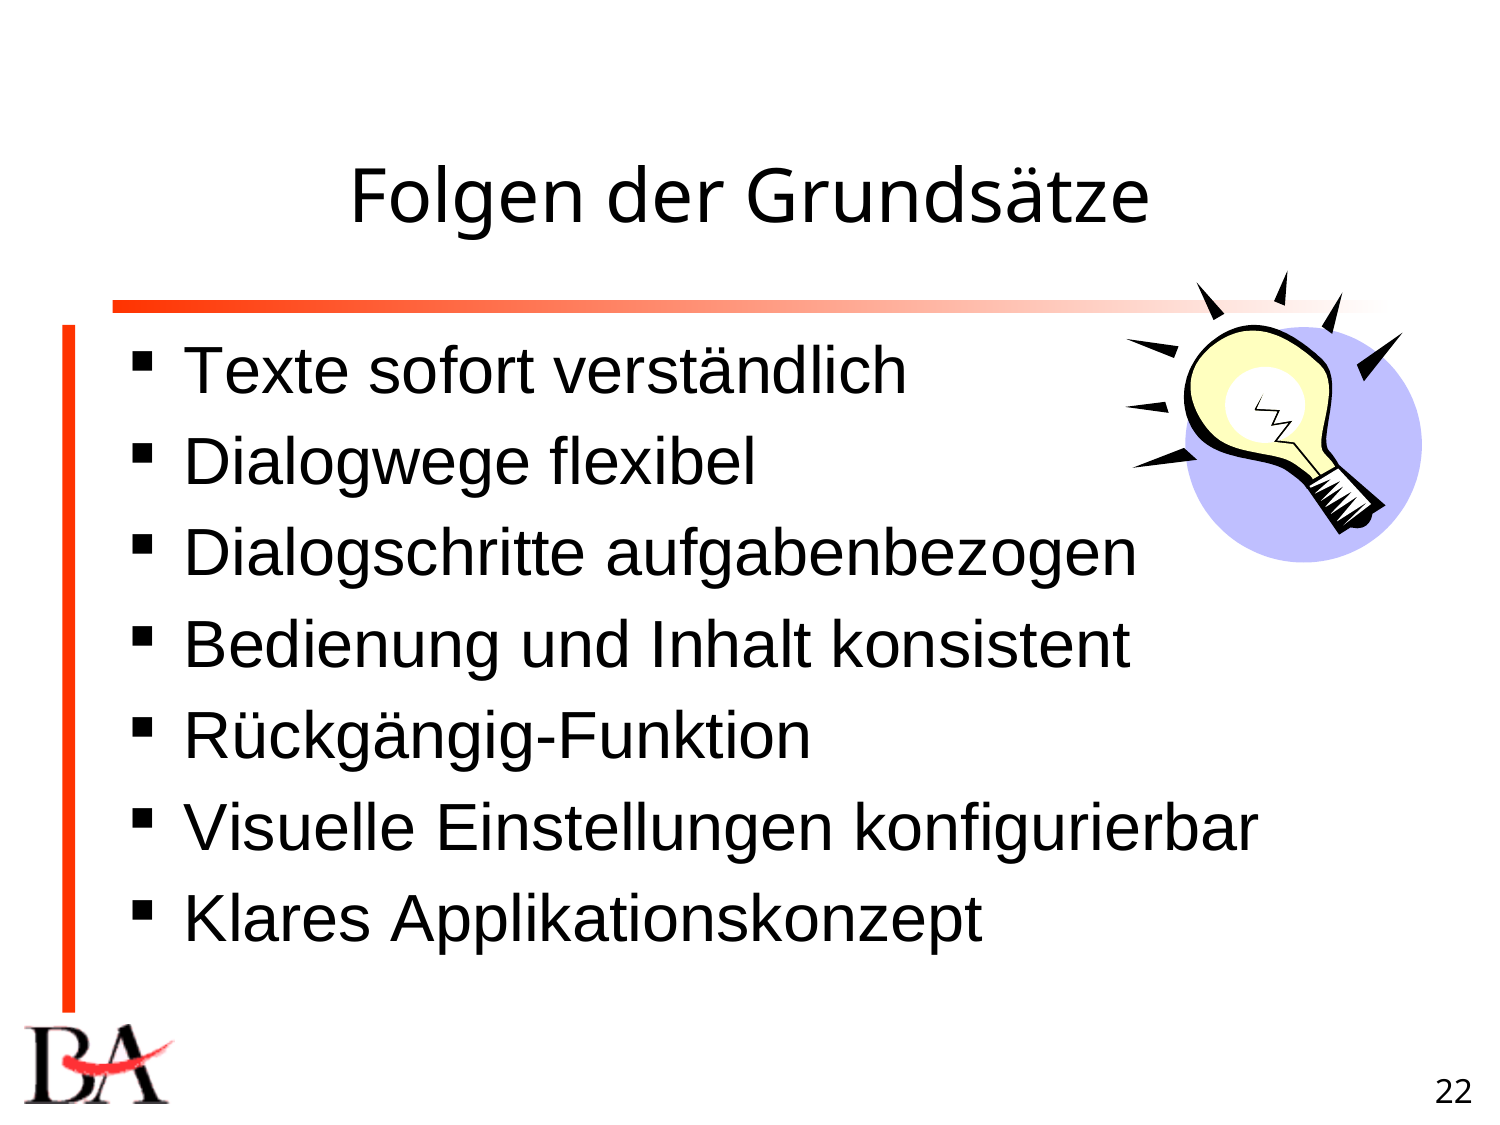

# Folgen der Grundsätze
Texte sofort verständlich
Dialogwege flexibel
Dialogschritte aufgabenbezogen
Bedienung und Inhalt konsistent
Rückgängig-Funktion
Visuelle Einstellungen konfigurierbar
Klares Applikationskonzept